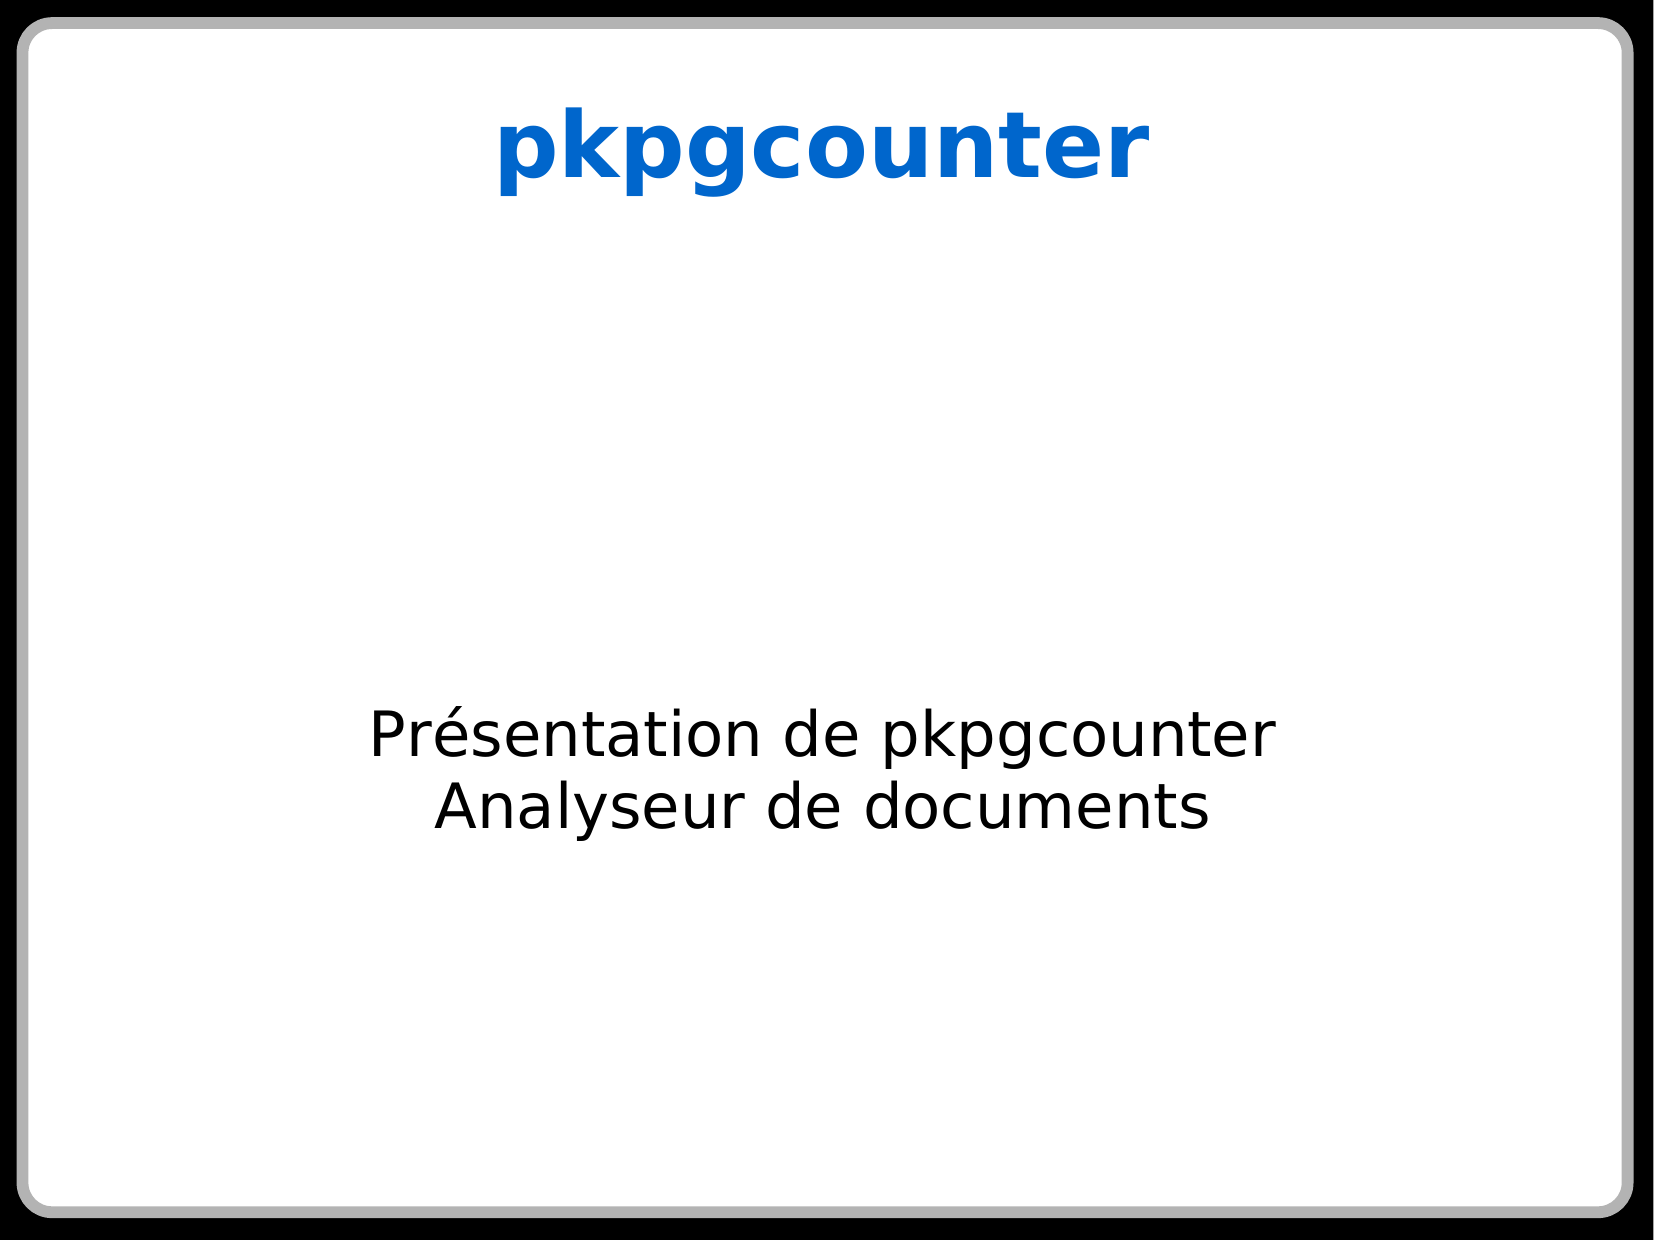

# pkpgcounter
Présentation de pkpgcounter
Analyseur de documents